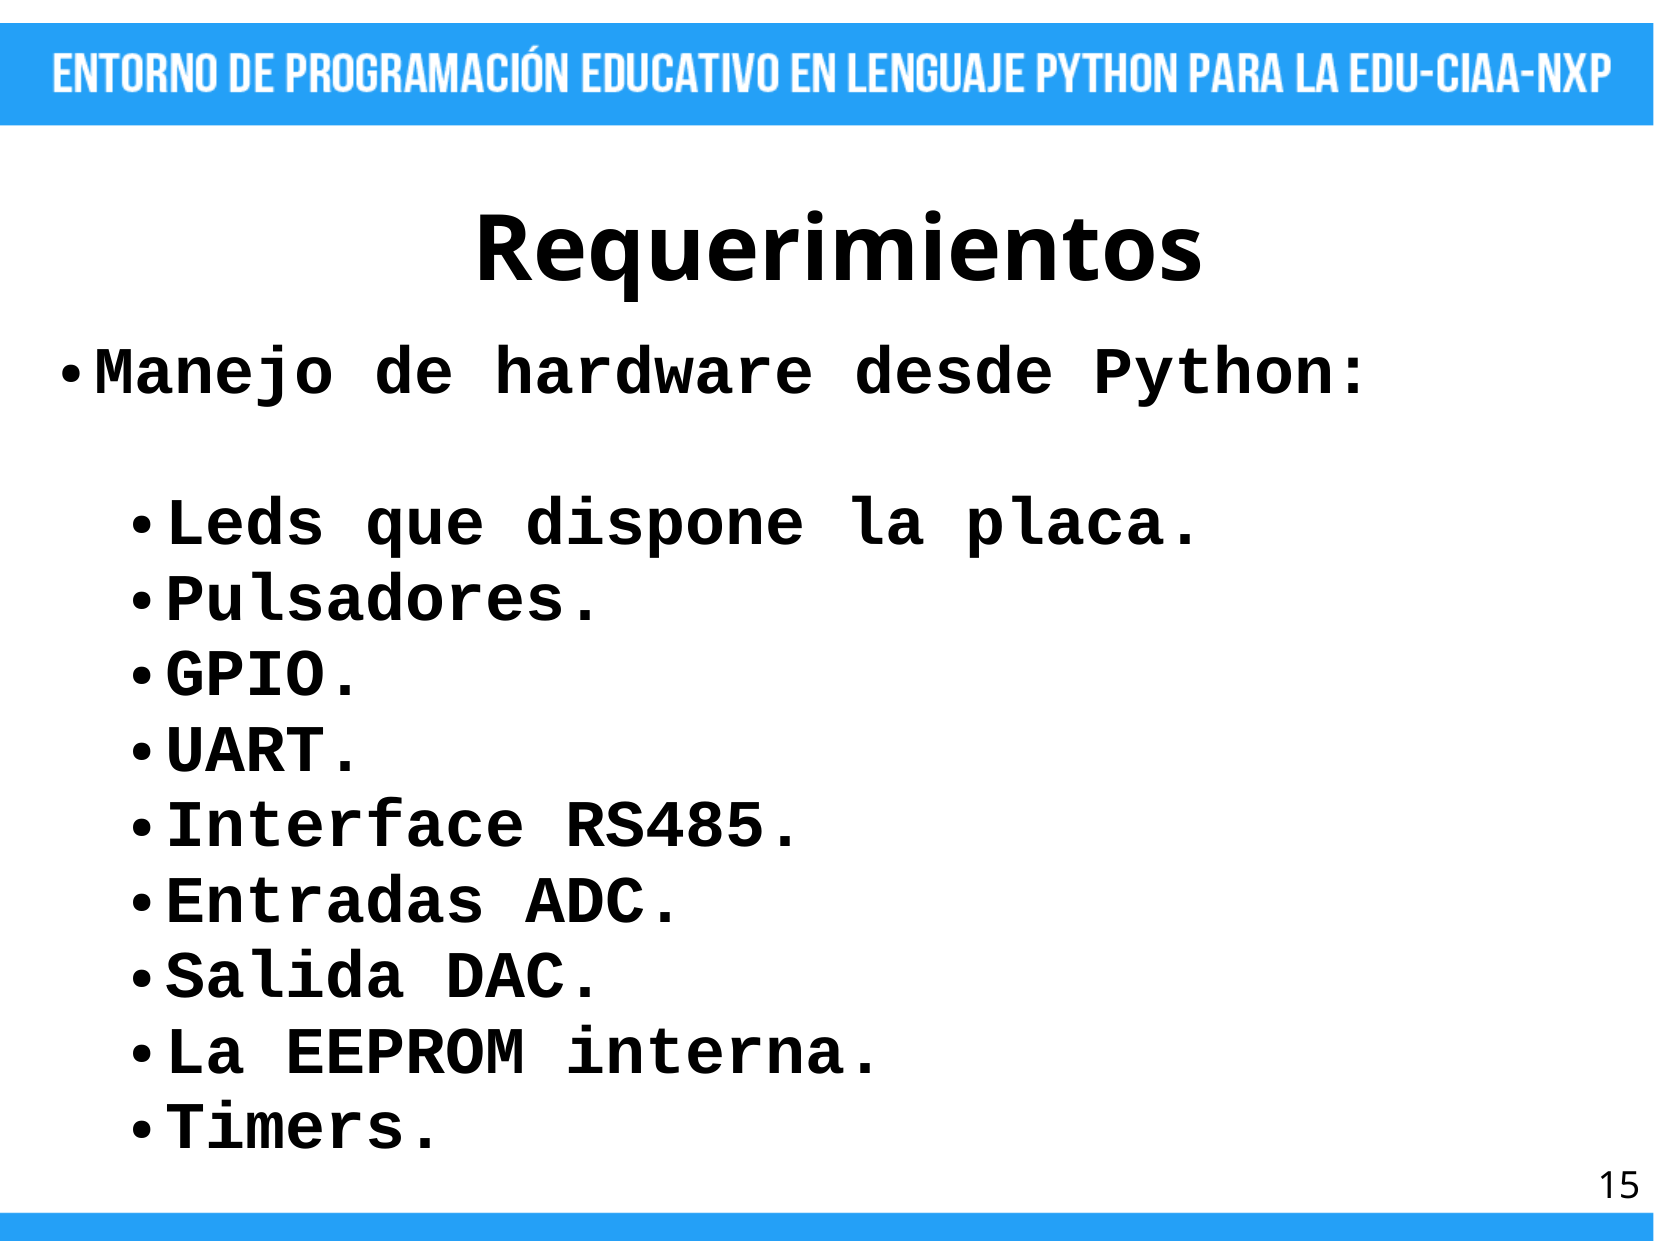

# Requerimientos
Manejo de hardware desde Python:
Leds que dispone la placa.
Pulsadores.
GPIO.
UART.
Interface RS485.
Entradas ADC.
Salida DAC.
La EEPROM interna.
Timers.
15